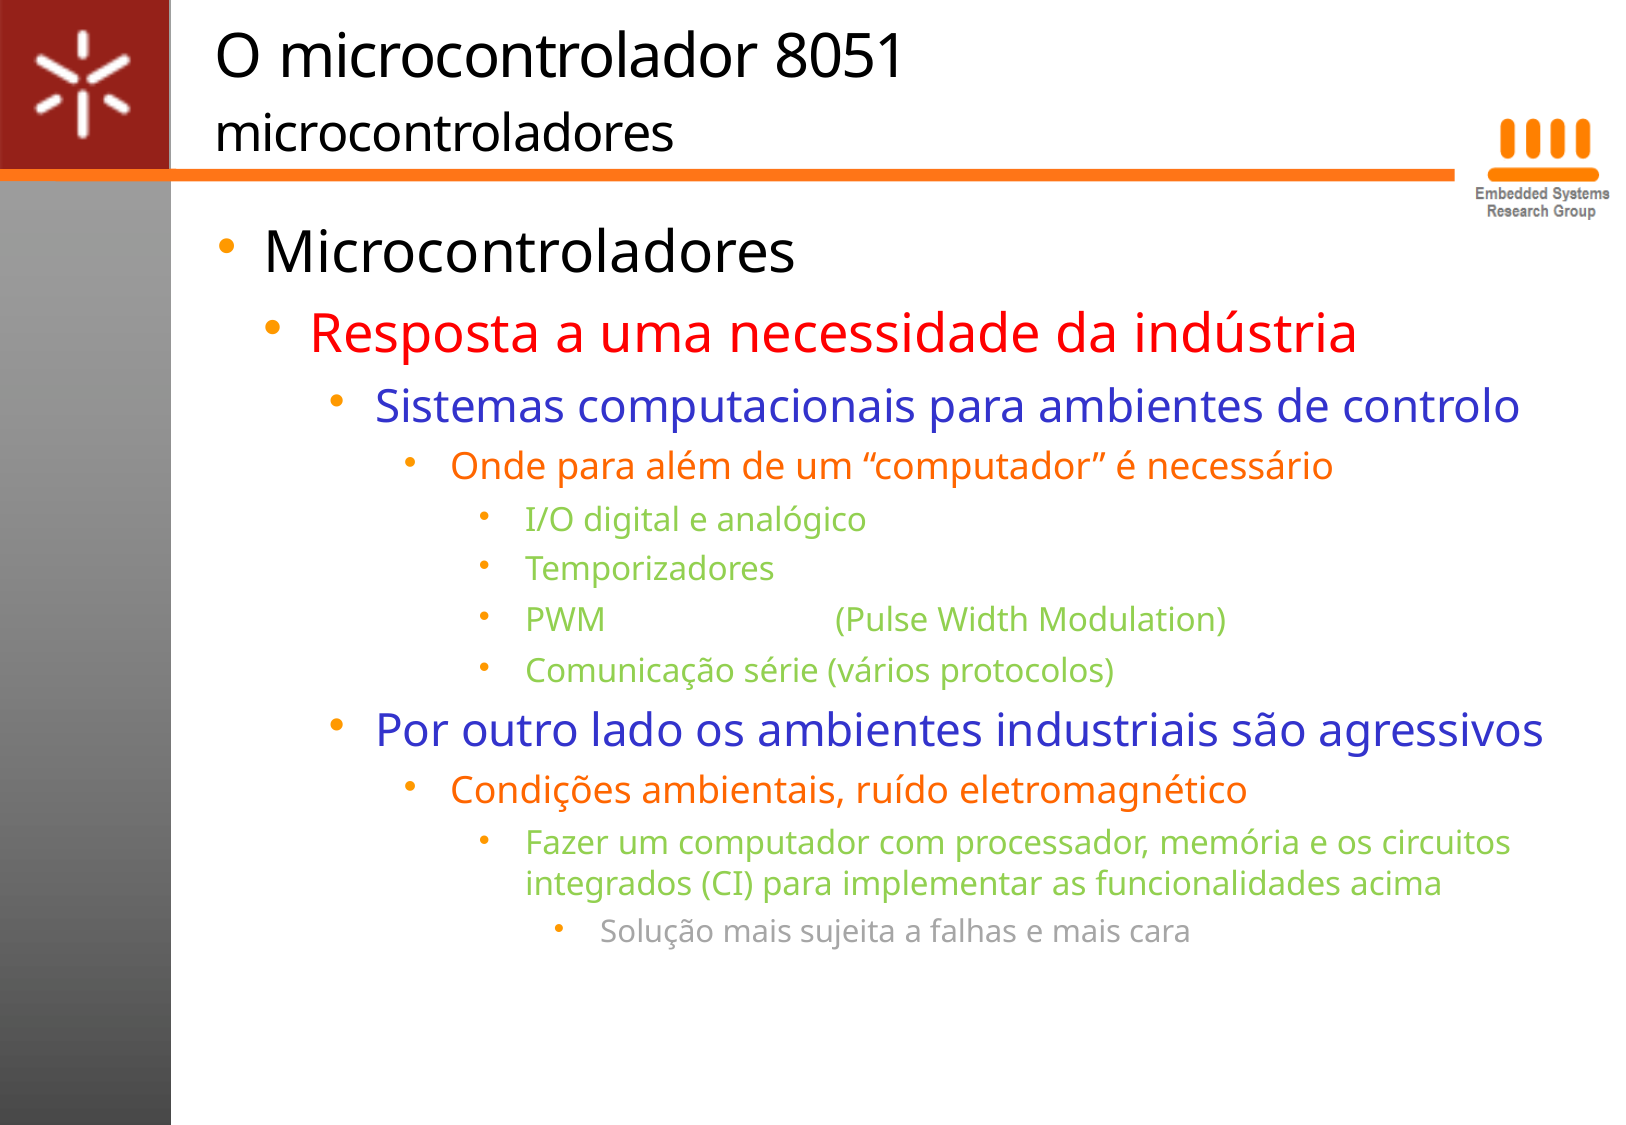

# O microcontrolador 8051 microcontroladores
Microcontroladores
Resposta a uma necessidade da indústria
Sistemas computacionais para ambientes de controlo
Onde para além de um “computador” é necessário
I/O digital e analógico
Temporizadores
PWM	(Pulse Width Modulation)
Comunicação série (vários protocolos)
Por outro lado os ambientes industriais são agressivos
Condições ambientais, ruído eletromagnético
Fazer um computador com processador, memória e os circuitos integrados (CI) para implementar as funcionalidades acima
Solução mais sujeita a falhas e mais cara